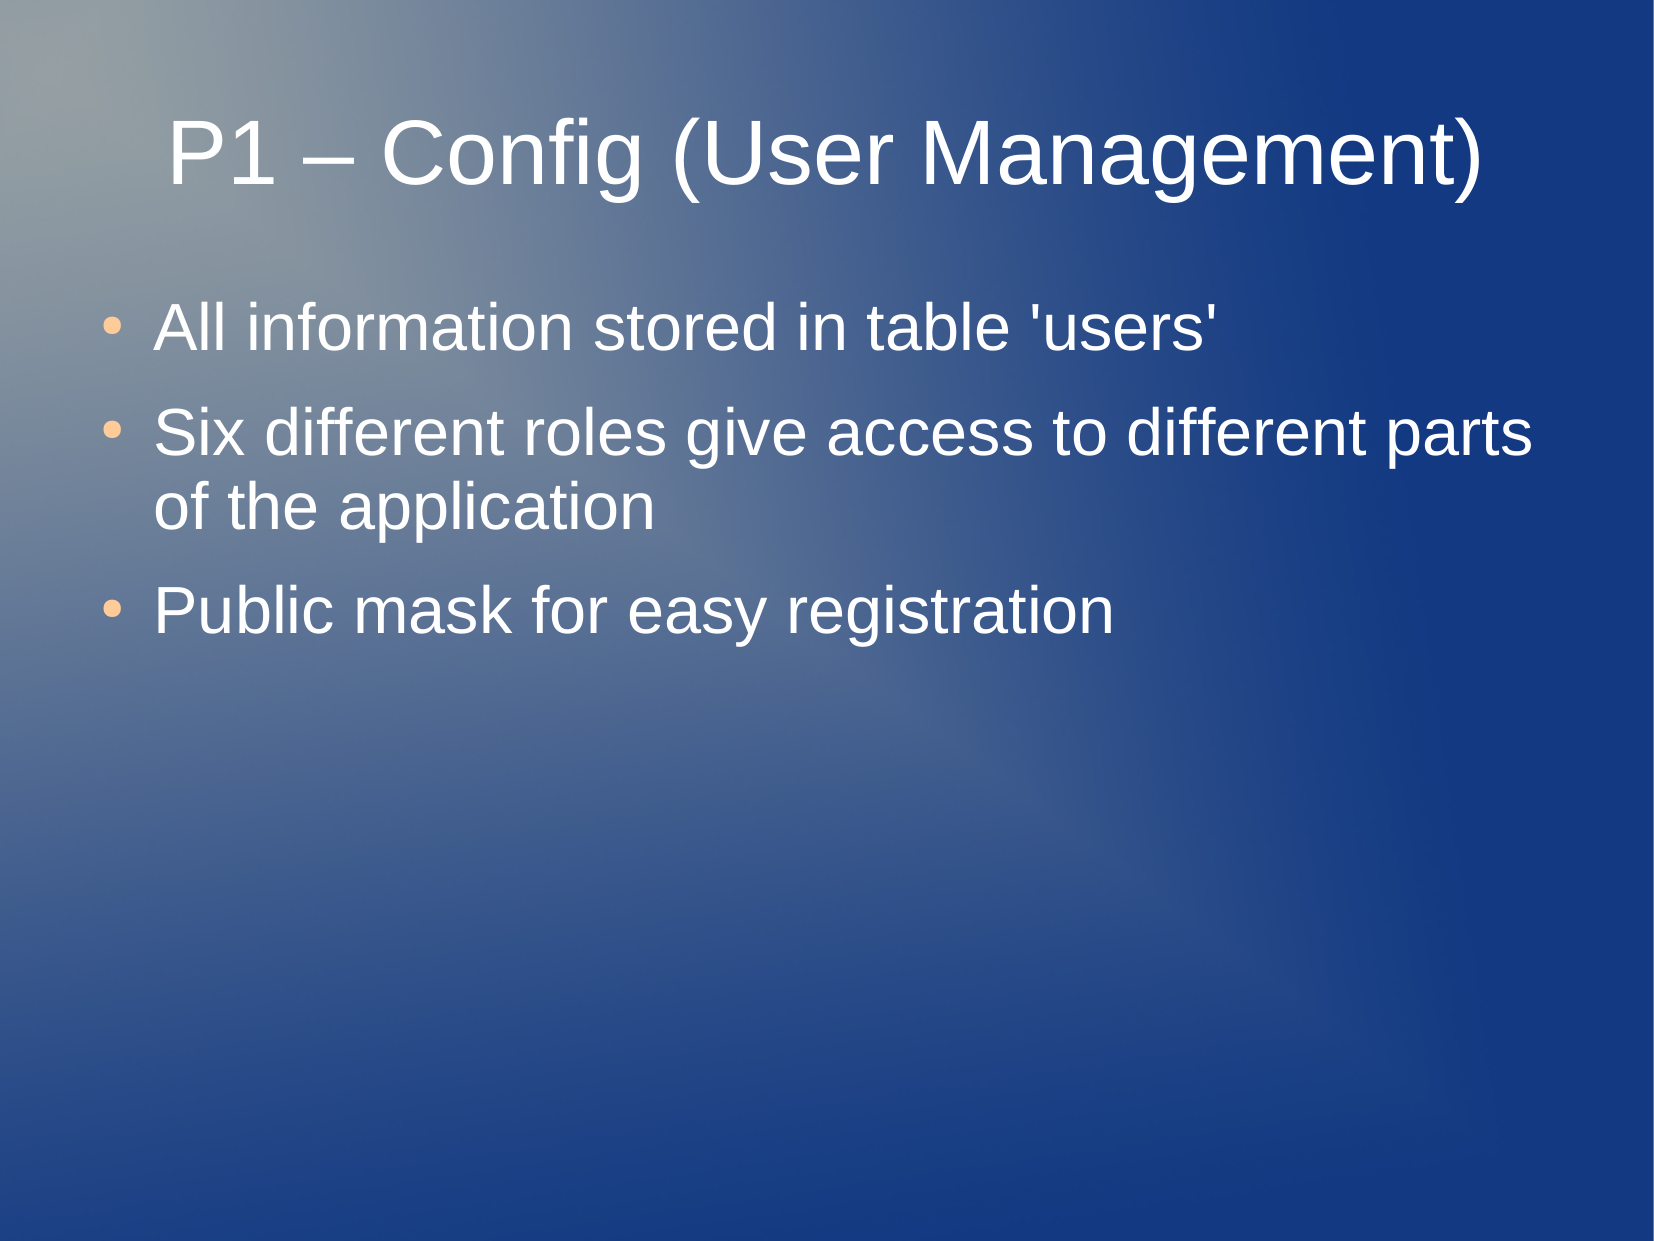

# P1 – Config (User Management)
All information stored in table 'users'
Six different roles give access to different parts of the application
Public mask for easy registration